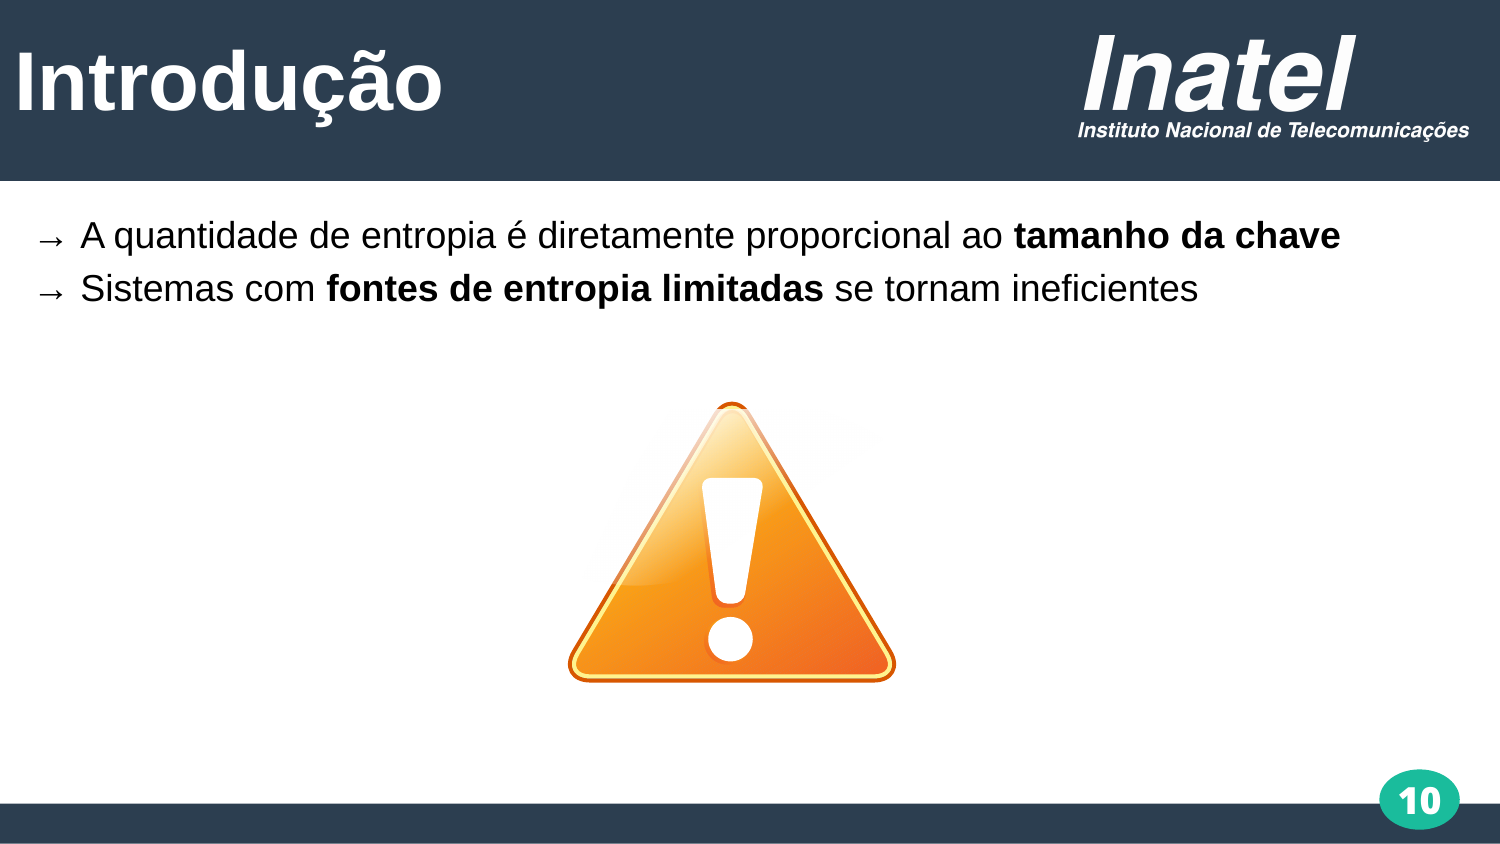

Introdução
→ A quantidade de entropia é diretamente proporcional ao tamanho da chave
→ Sistemas com fontes de entropia limitadas se tornam ineficientes
10